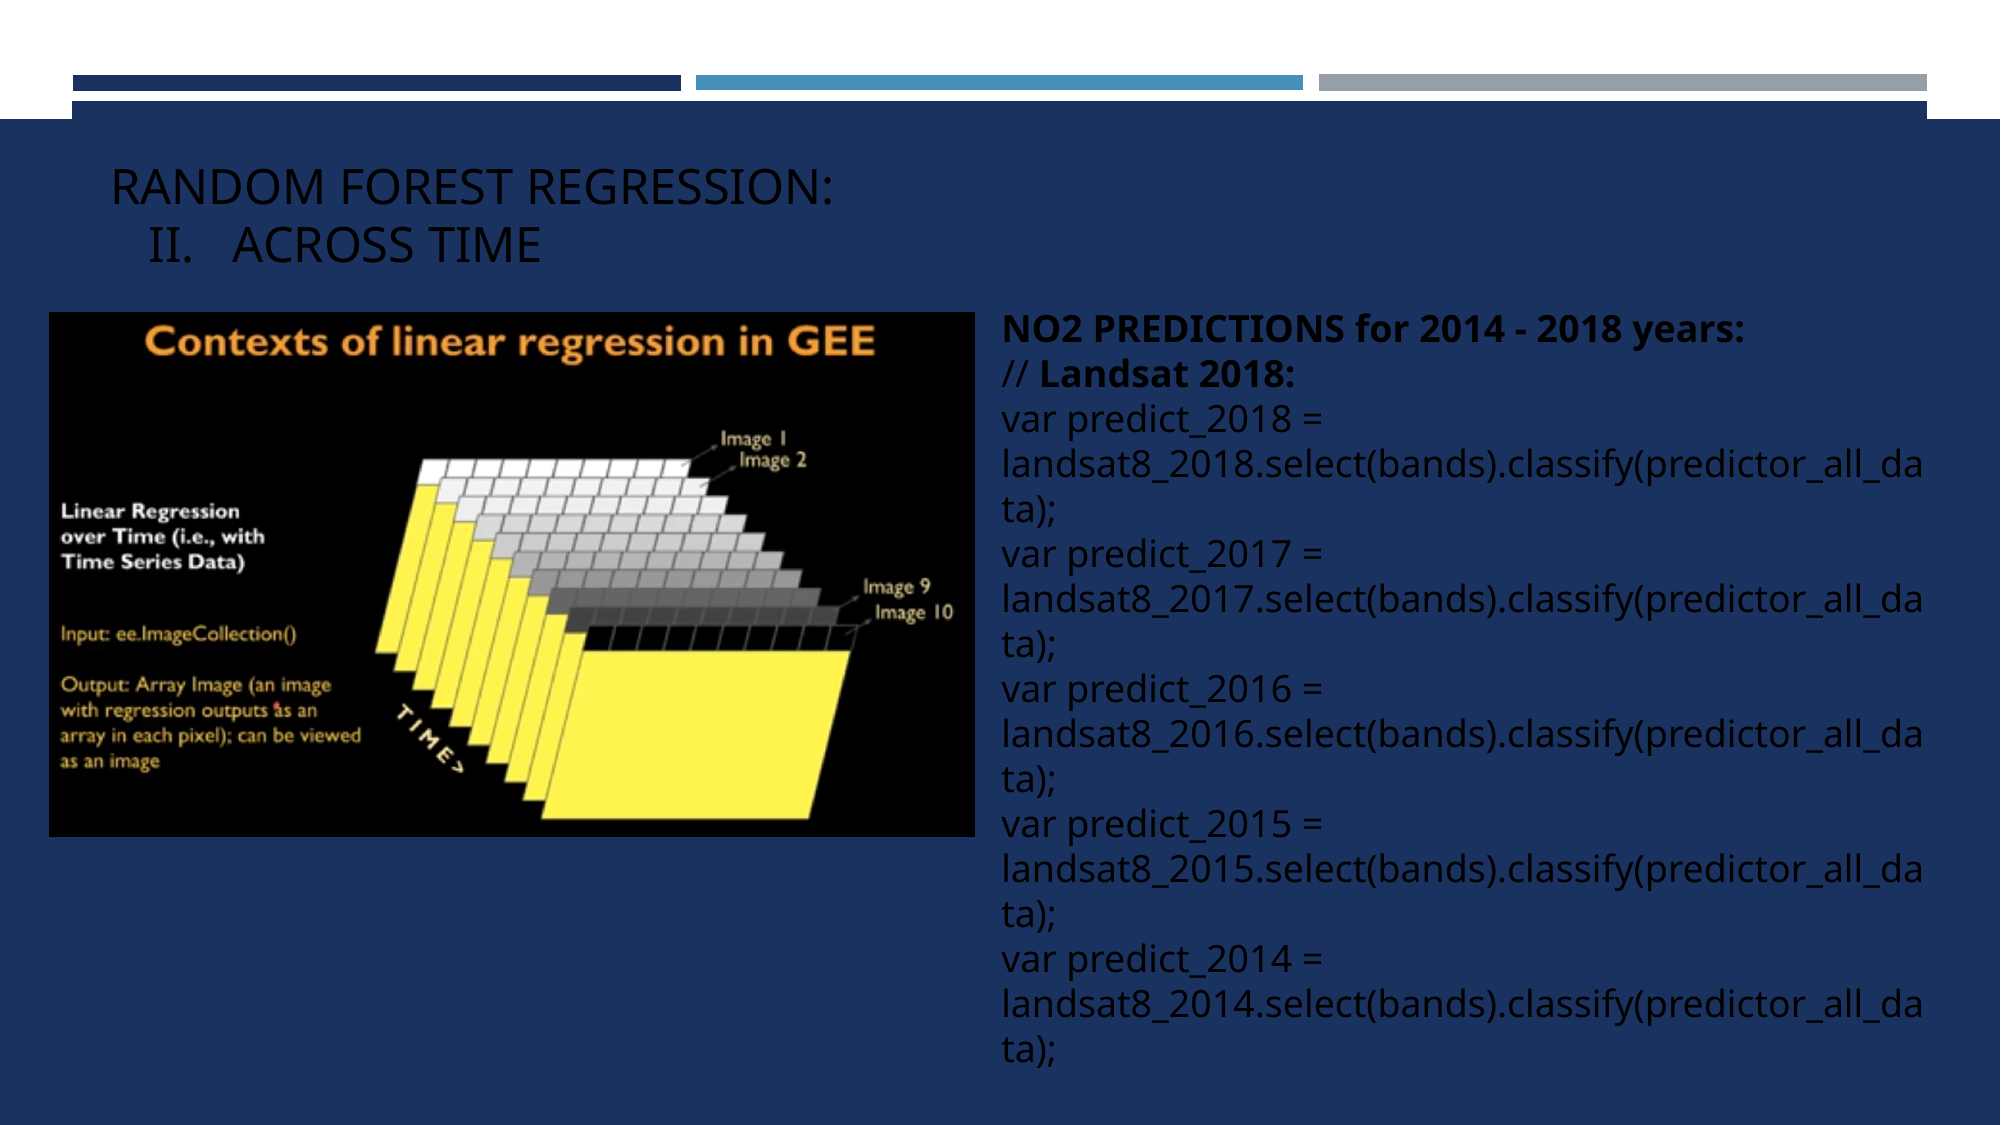

# Random Forest REGRESSION:    Ii.   across time
NO2 PREDICTIONS for 2014 - 2018 years:
// Landsat 2018:
var predict_2018 = landsat8_2018.select(bands).classify(predictor_all_data);
var predict_2017 = landsat8_2017.select(bands).classify(predictor_all_data);
var predict_2016 = landsat8_2016.select(bands).classify(predictor_all_data);
var predict_2015 = landsat8_2015.select(bands).classify(predictor_all_data);
var predict_2014 = landsat8_2014.select(bands).classify(predictor_all_data);